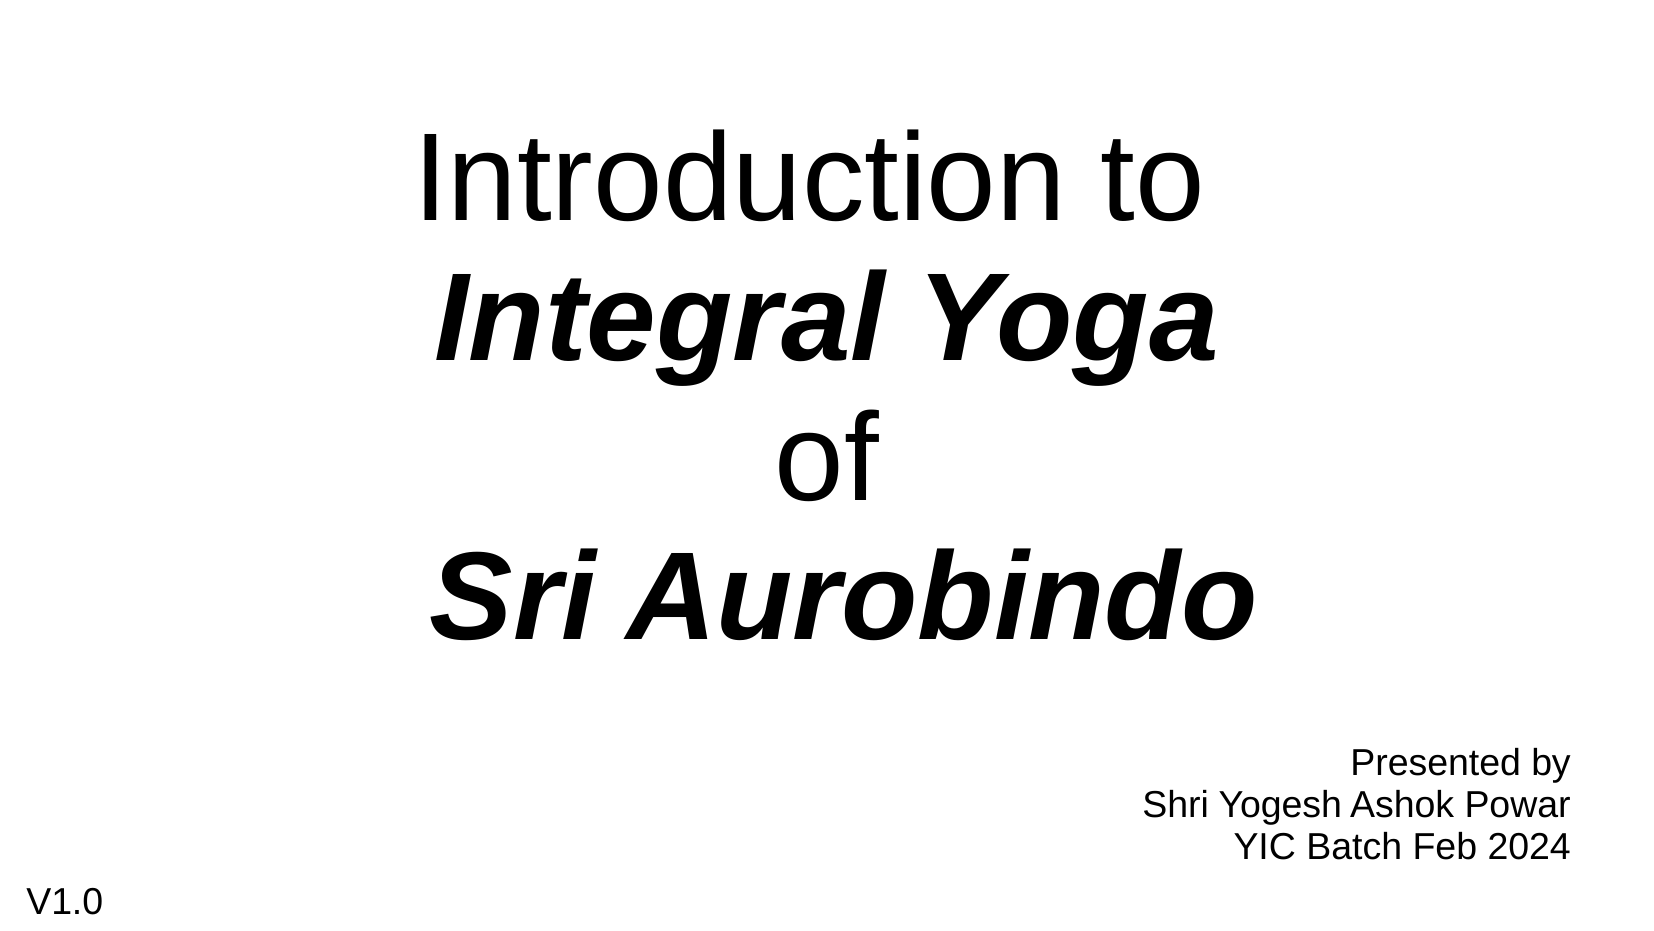

# Introduction to
Integral Yoga
of
 Sri Aurobindo
Presented by
Shri Yogesh Ashok Powar
YIC Batch Feb 2024
V1.0